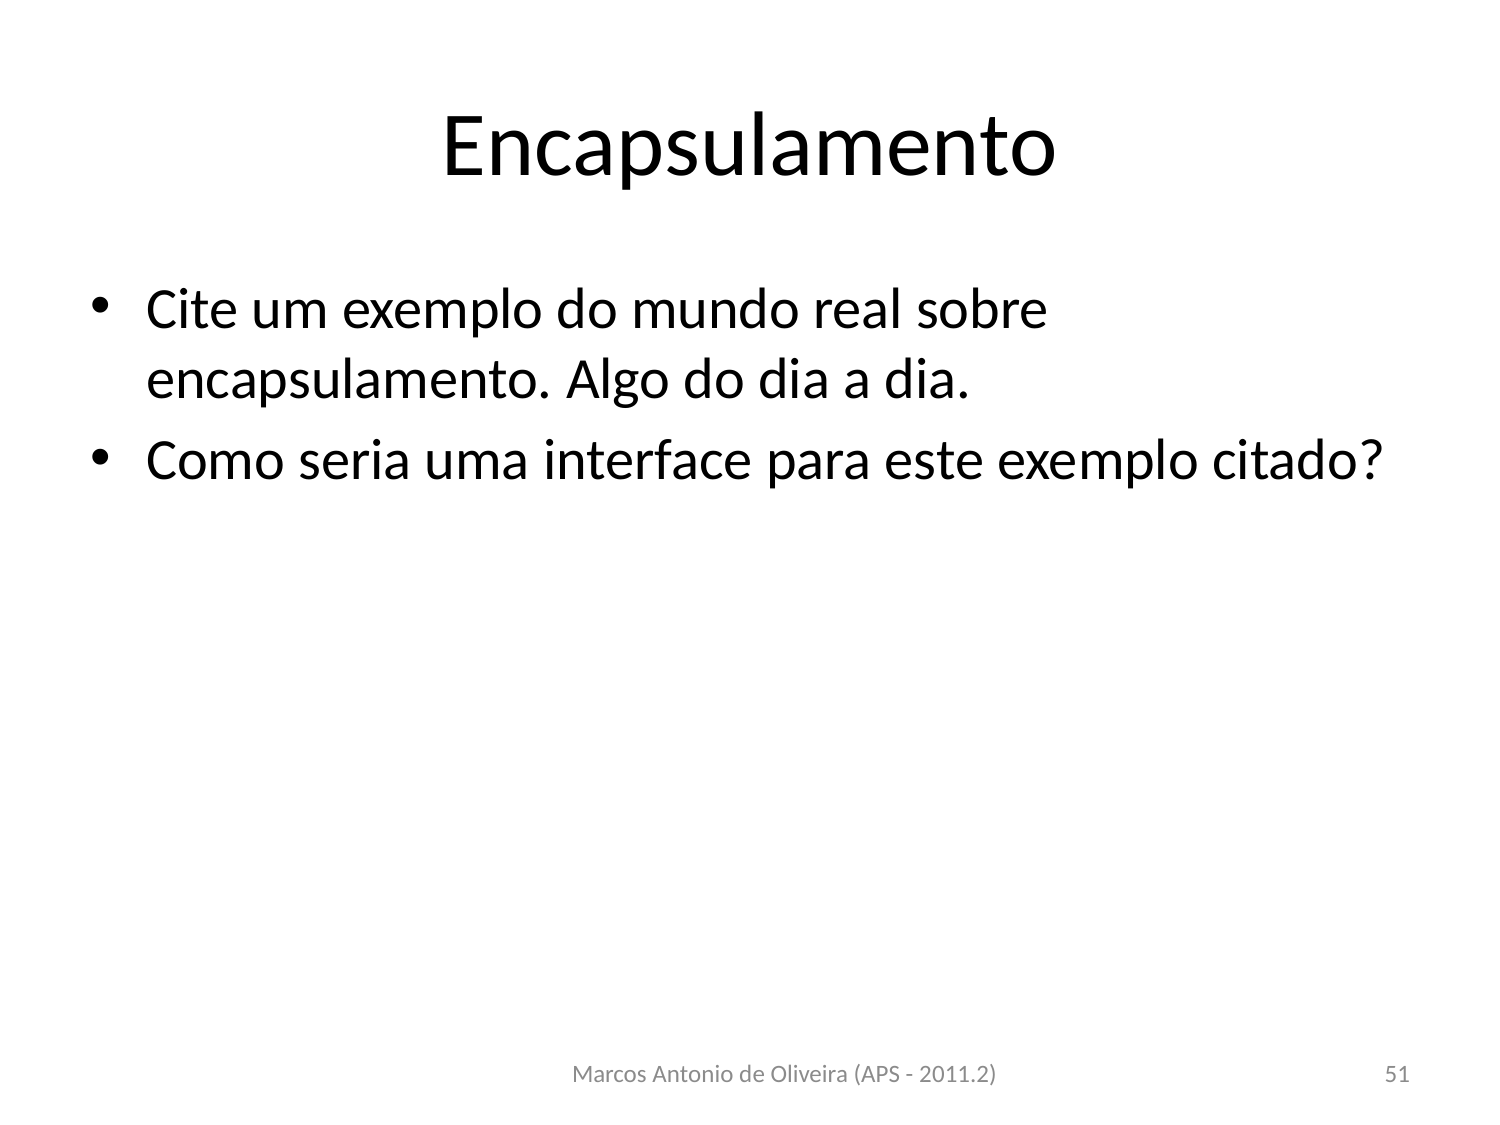

# Encapsulamento
Cite um exemplo do mundo real sobre encapsulamento. Algo do dia a dia.
Como seria uma interface para este exemplo citado?
Marcos Antonio de Oliveira (APS - 2011.2)